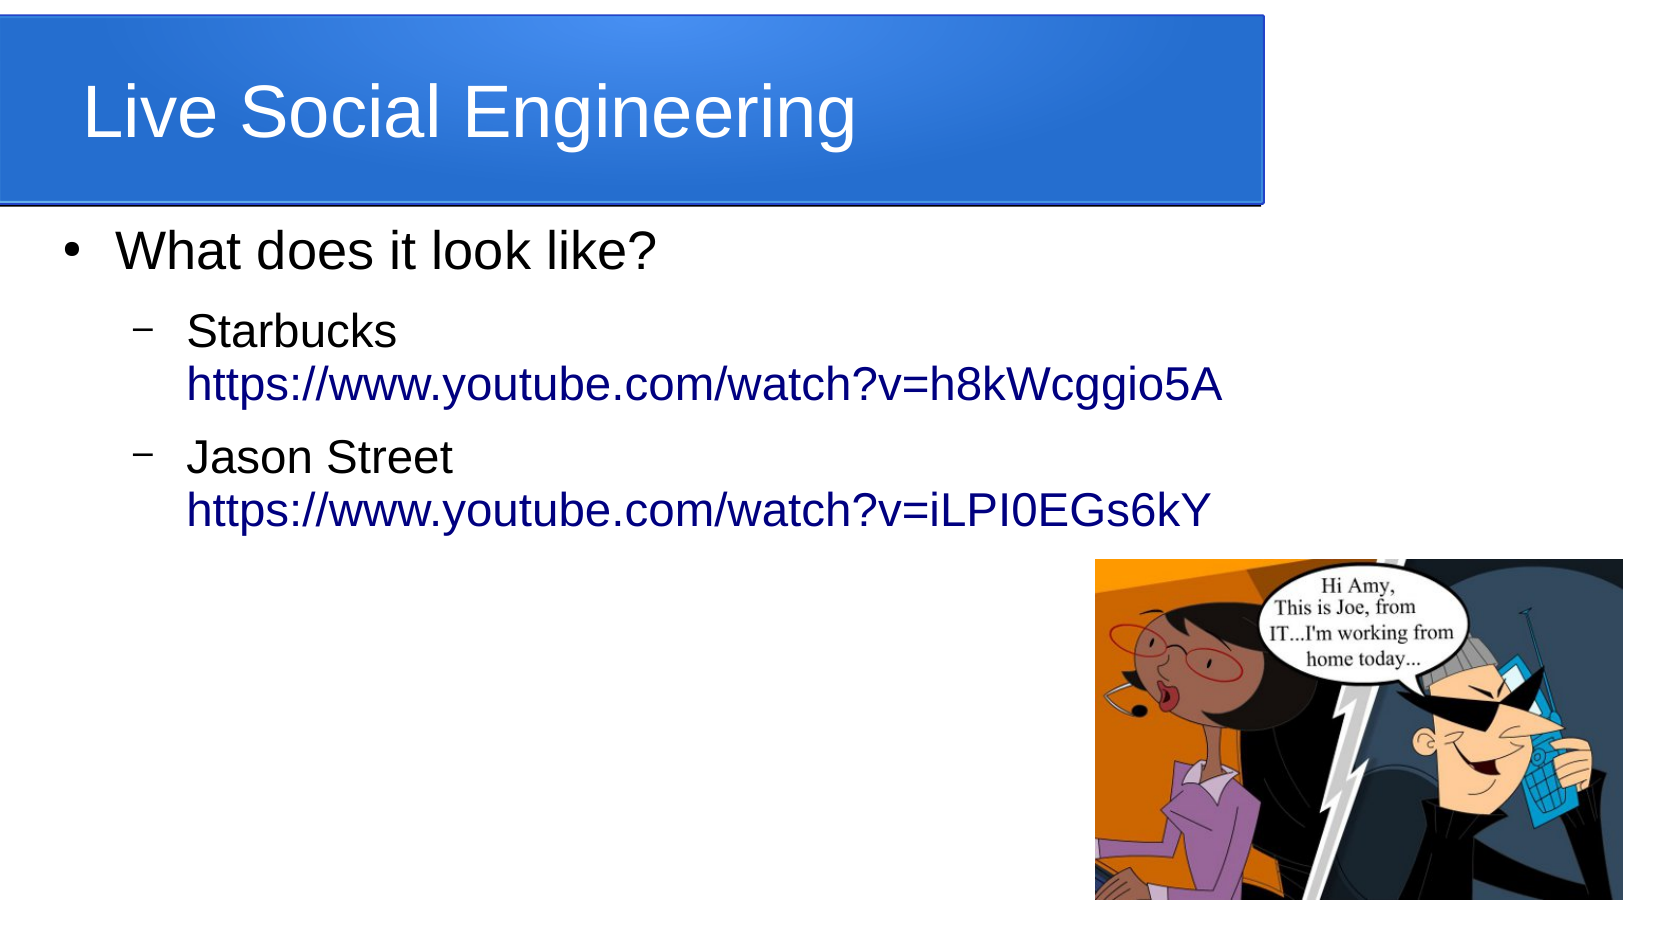

# Live Social Engineering
What does it look like?
Starbucks https://www.youtube.com/watch?v=h8kWcggio5A
Jason Street https://www.youtube.com/watch?v=iLPI0EGs6kY